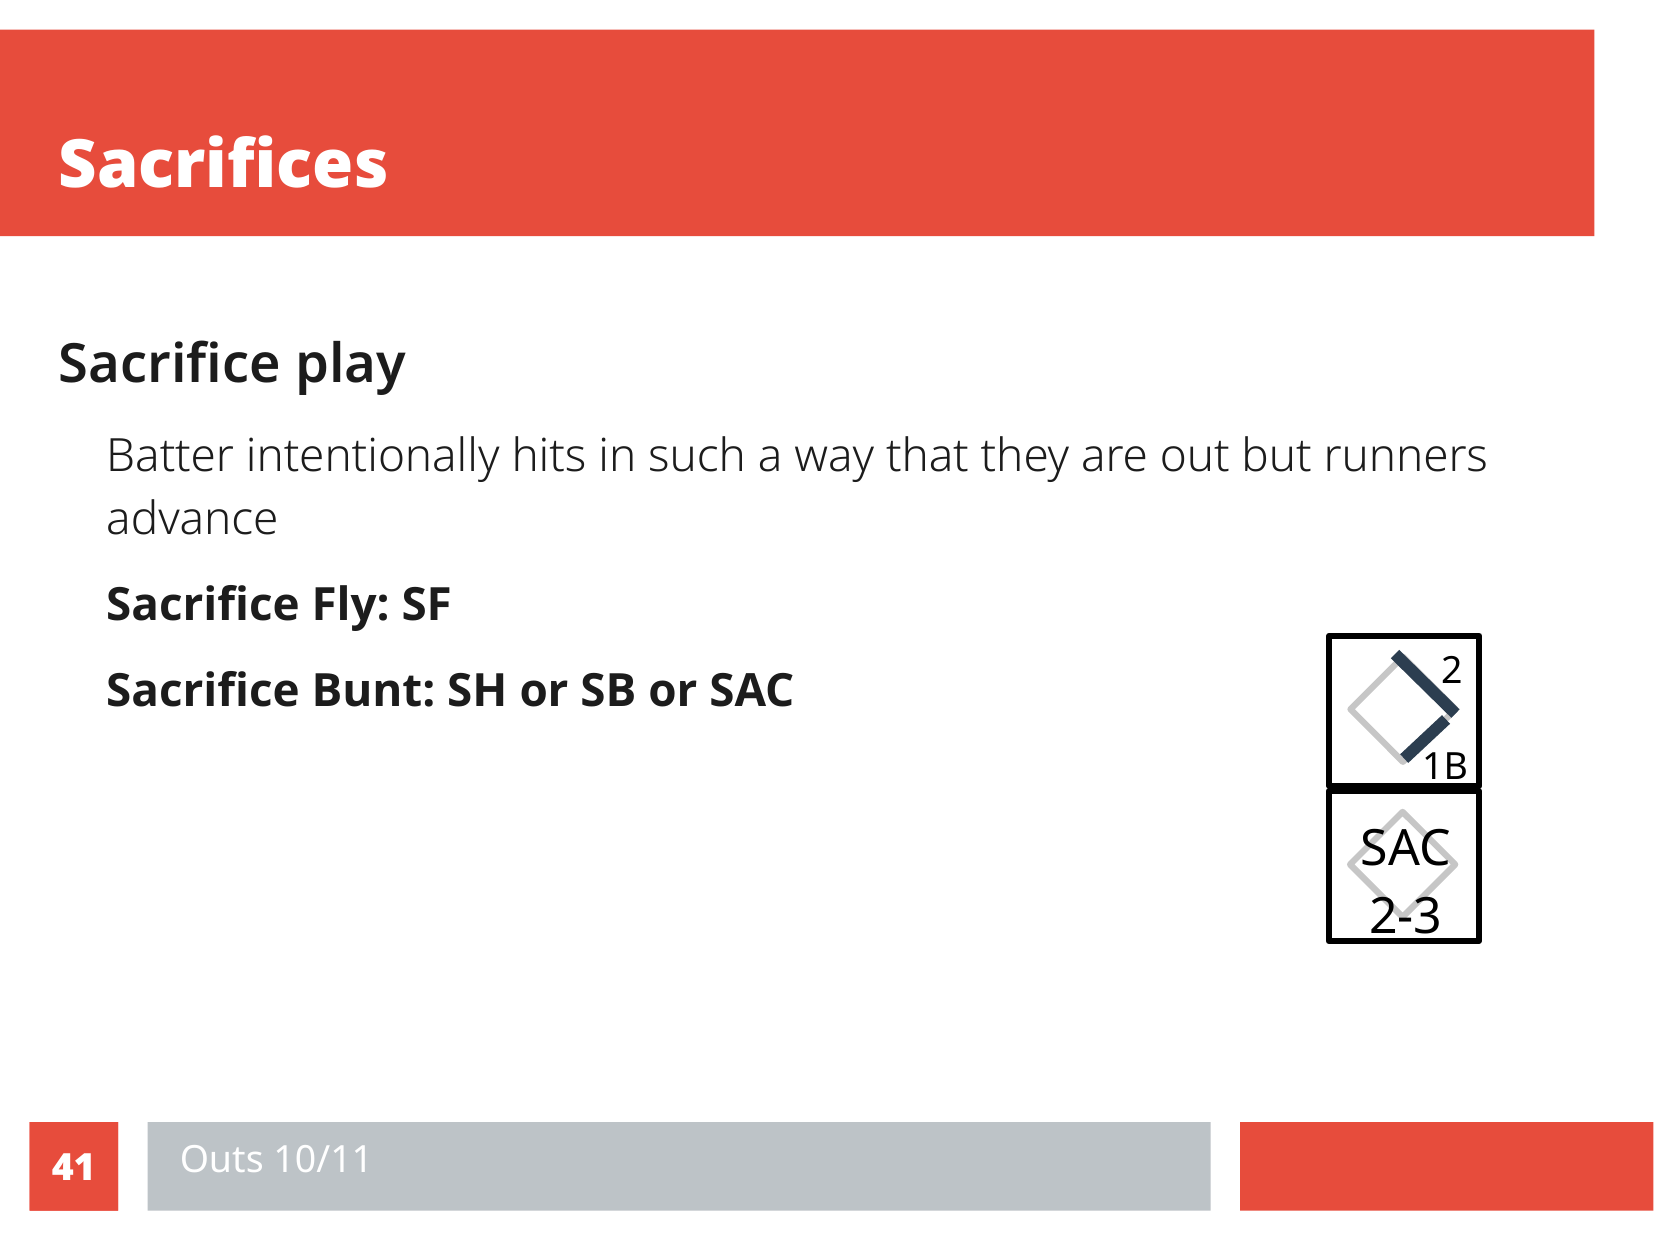

# Sacrifices
Sacrifice play
Batter intentionally hits in such a way that they are out but runners advance
Sacrifice Fly: SF
Sacrifice Bunt: SH or SB or SAC
2
1B
SAC
2-3
41
Outs 10/11